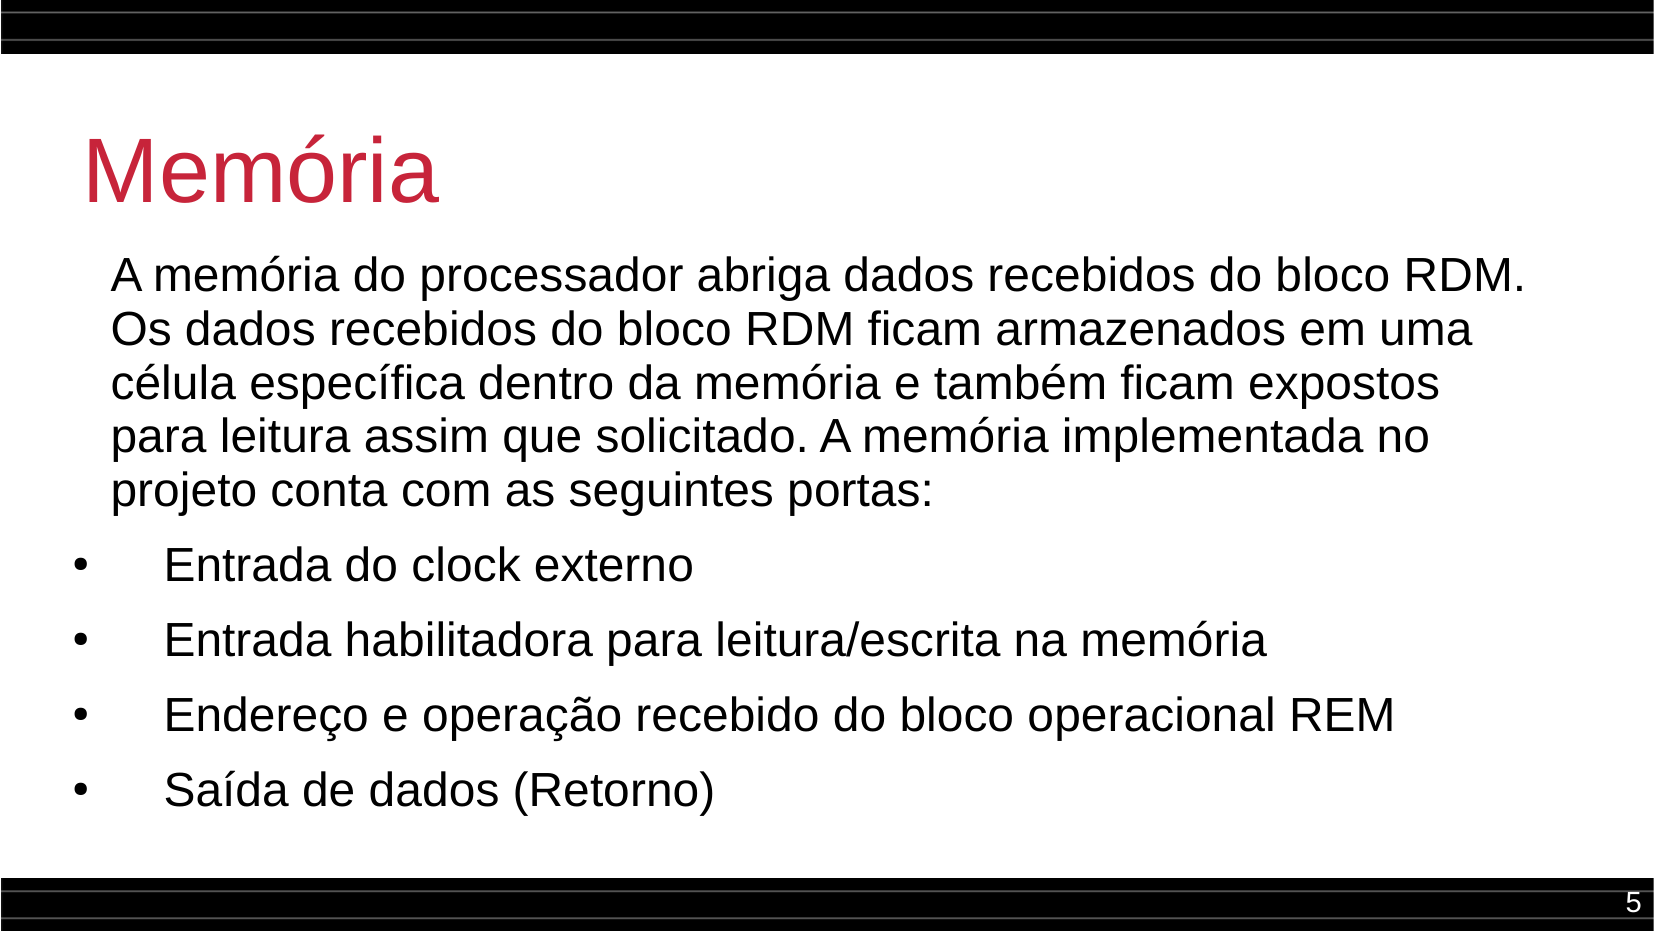

# Memória
A memória do processador abriga dados recebidos do bloco RDM. Os dados recebidos do bloco RDM ficam armazenados em uma célula específica dentro da memória e também ficam expostos para leitura assim que solicitado. A memória implementada no projeto conta com as seguintes portas:
 Entrada do clock externo
 Entrada habilitadora para leitura/escrita na memória
 Endereço e operação recebido do bloco operacional REM
 Saída de dados (Retorno)